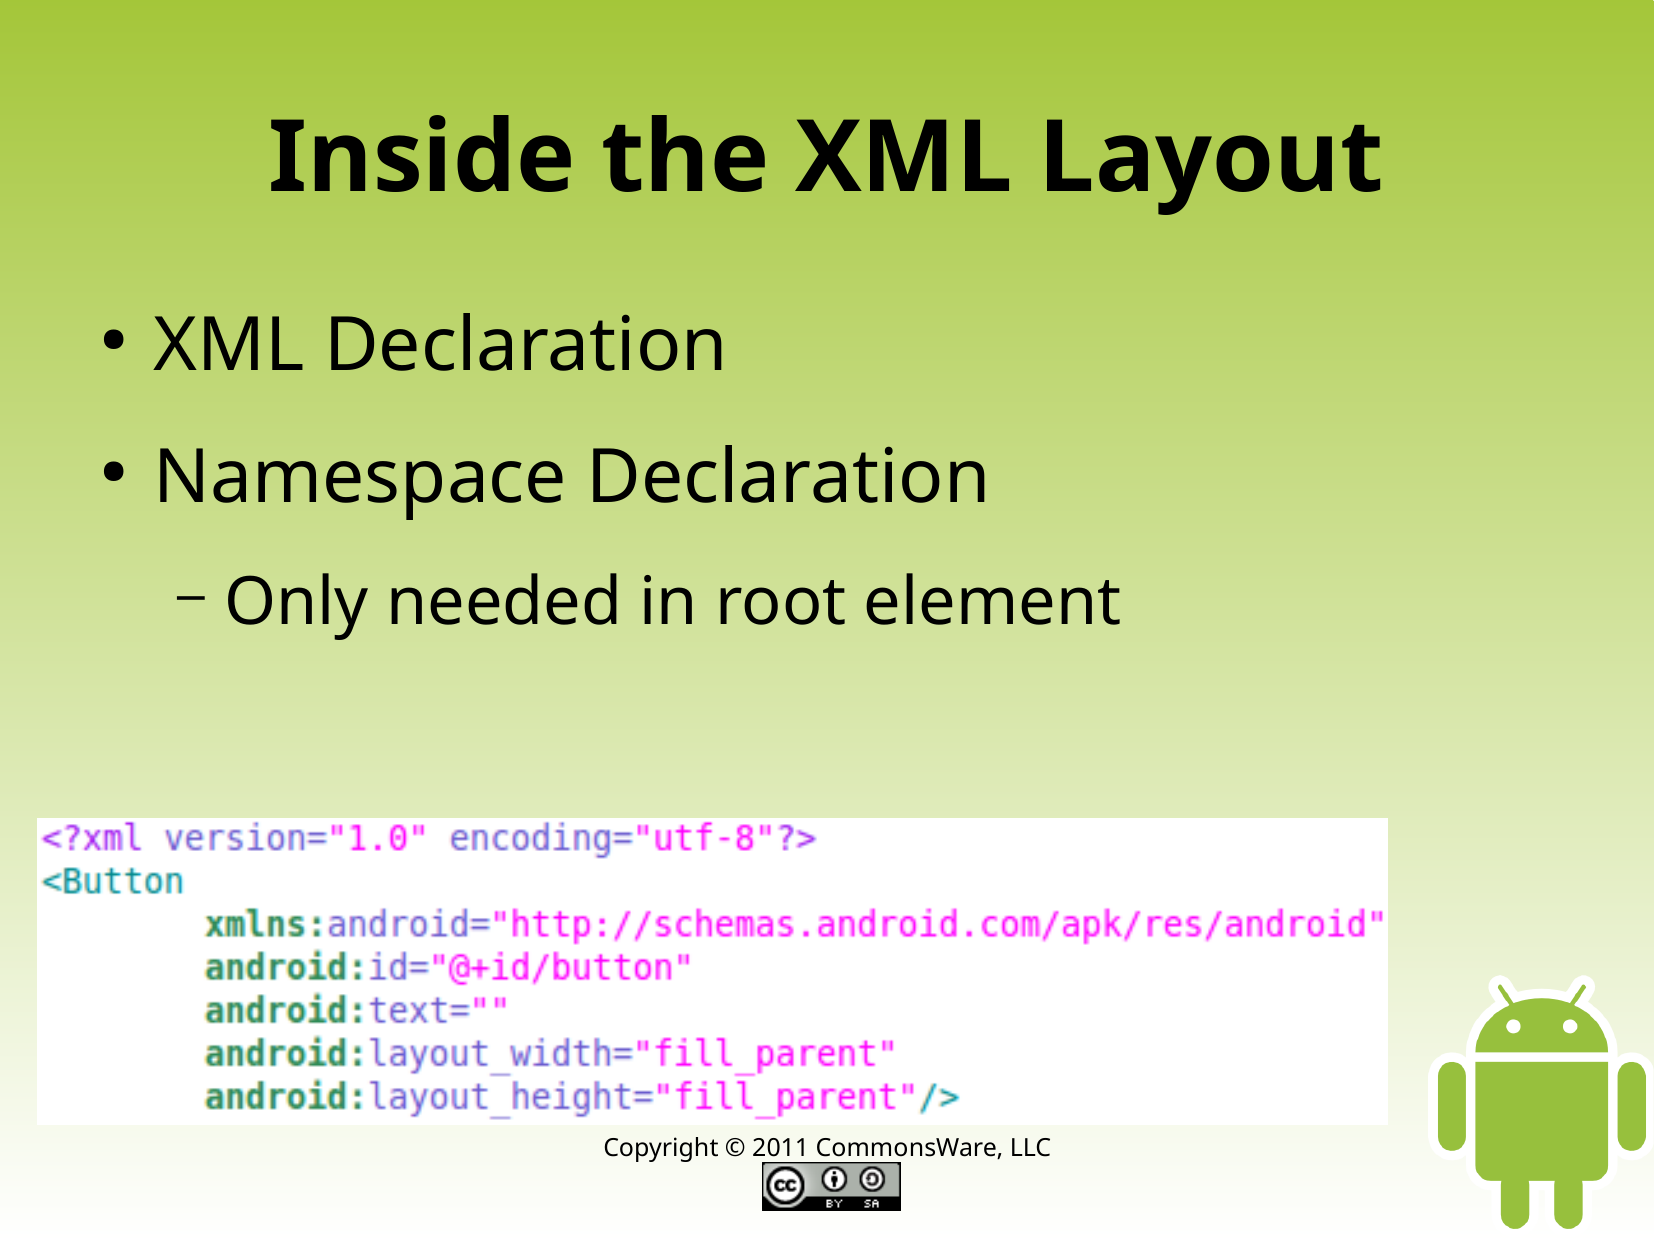

# Inside the XML Layout
XML Declaration
Namespace Declaration
Only needed in root element